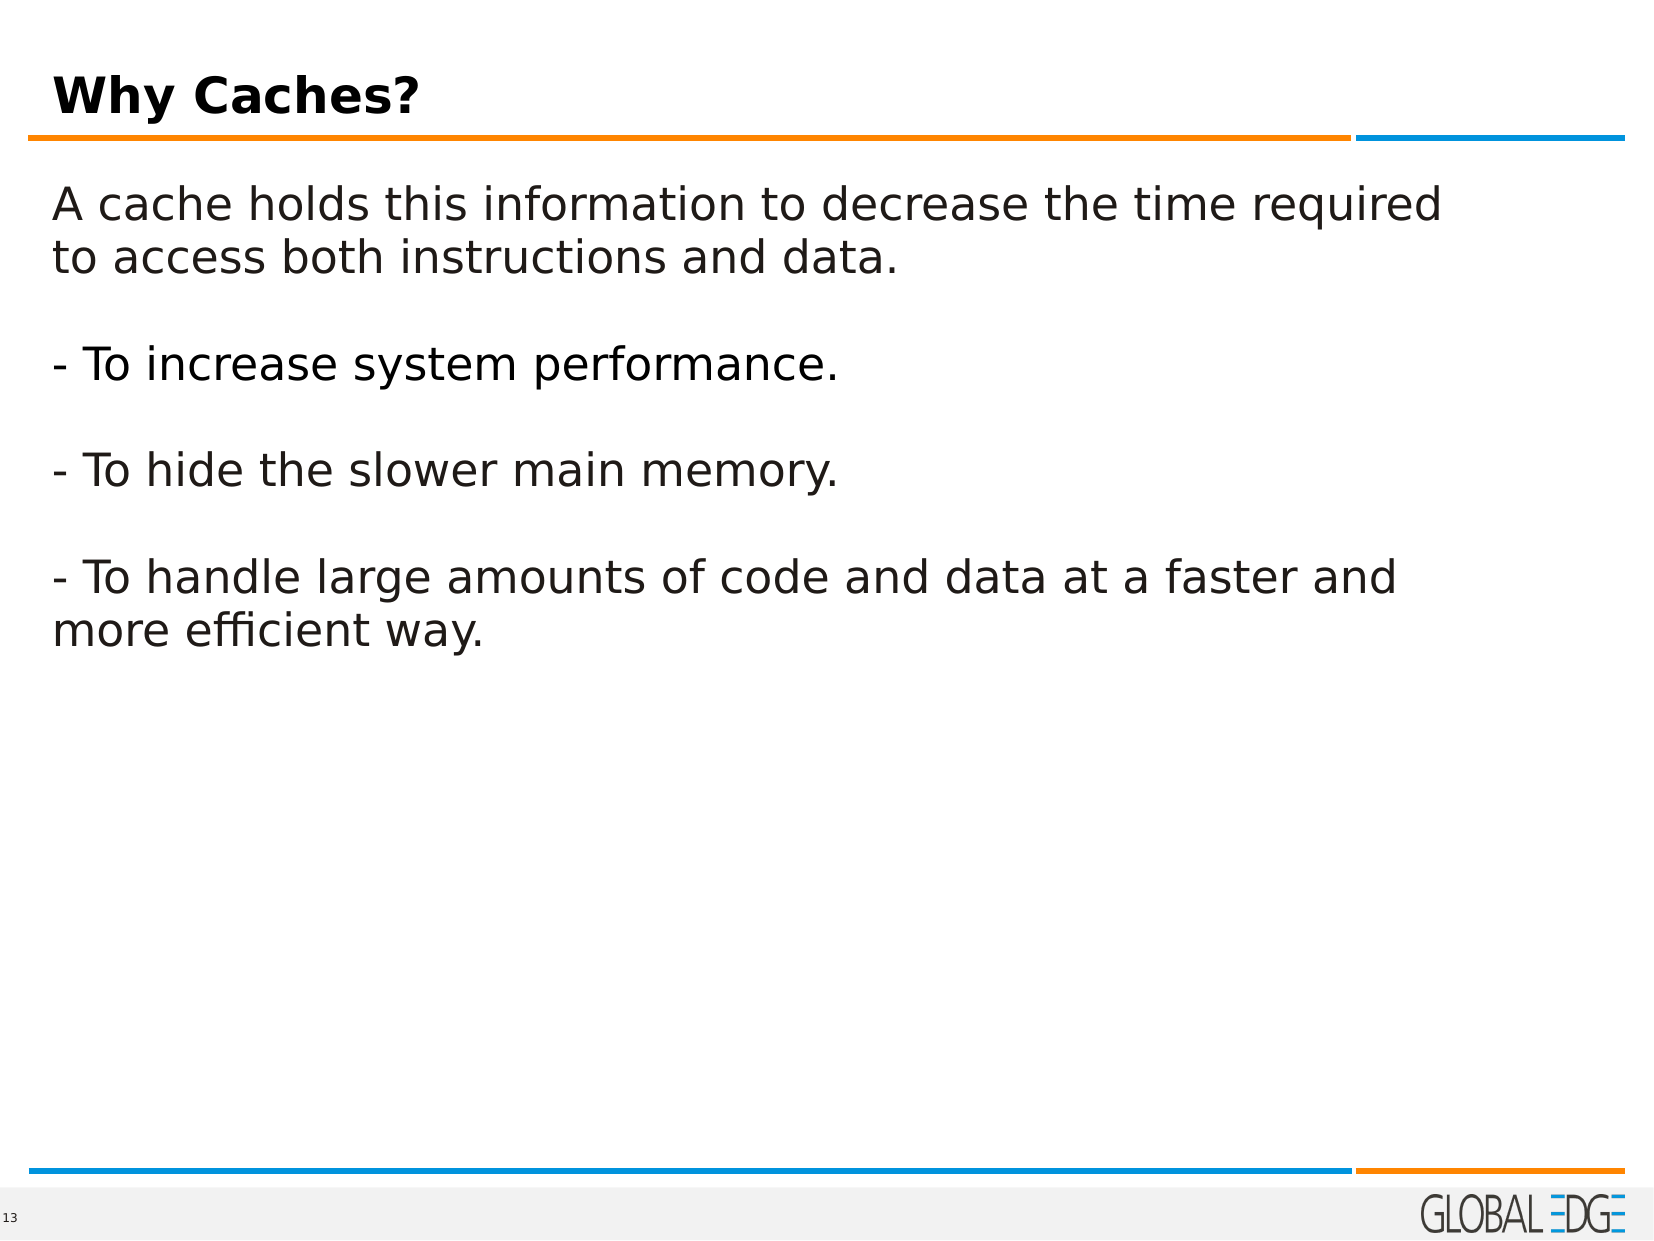

Why Caches?
A cache holds this information to decrease the time required
to access both instructions and data.
- To increase system performance.
- To hide the slower main memory.
- To handle large amounts of code and data at a faster and
more efficient way.
13